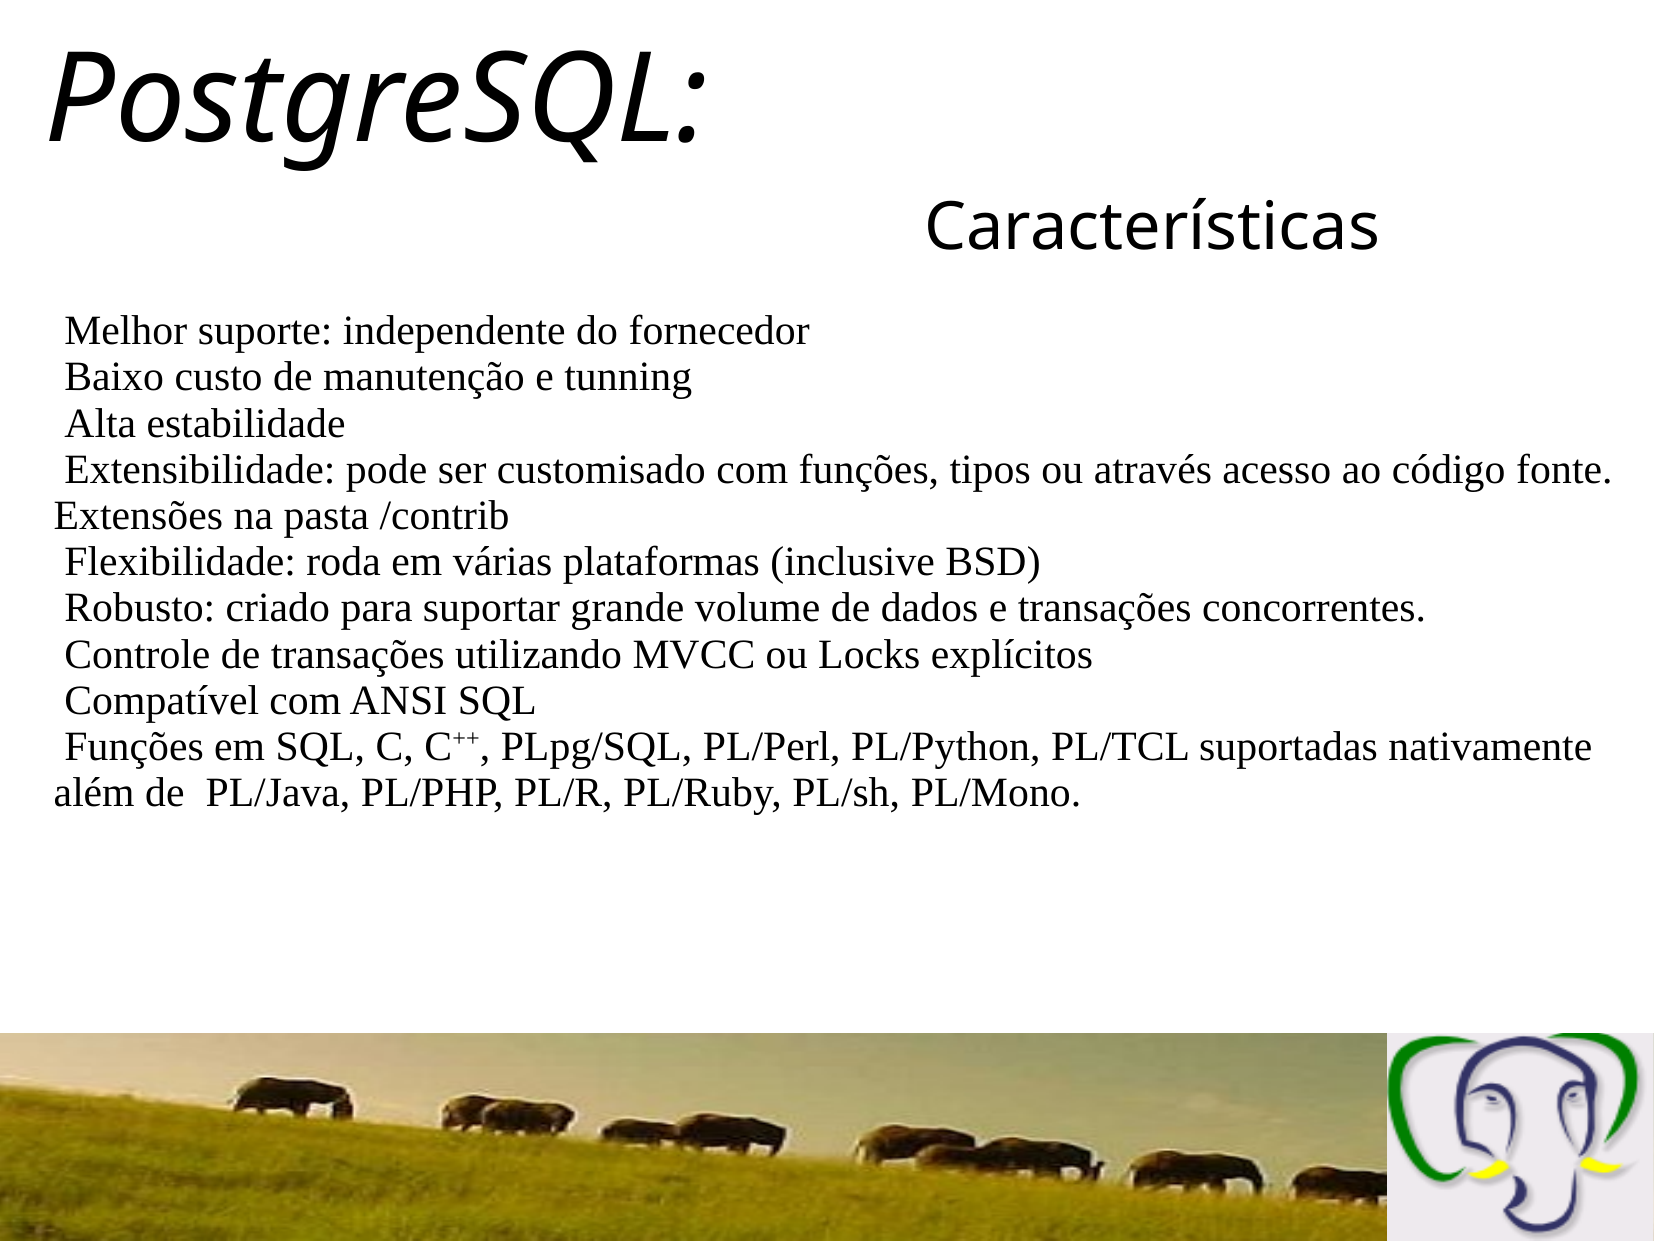

PostgreSQL:
 Características
 Melhor suporte: independente do fornecedor
 Baixo custo de manutenção e tunning
 Alta estabilidade
 Extensibilidade: pode ser customisado com funções, tipos ou através acesso ao código fonte. Extensões na pasta /contrib
 Flexibilidade: roda em várias plataformas (inclusive BSD)
 Robusto: criado para suportar grande volume de dados e transações concorrentes.
 Controle de transações utilizando MVCC ou Locks explícitos
 Compatível com ANSI SQL
 Funções em SQL, C, C++, PLpg/SQL, PL/Perl, PL/Python, PL/TCL suportadas nativamente além de PL/Java, PL/PHP, PL/R, PL/Ruby, PL/sh, PL/Mono.